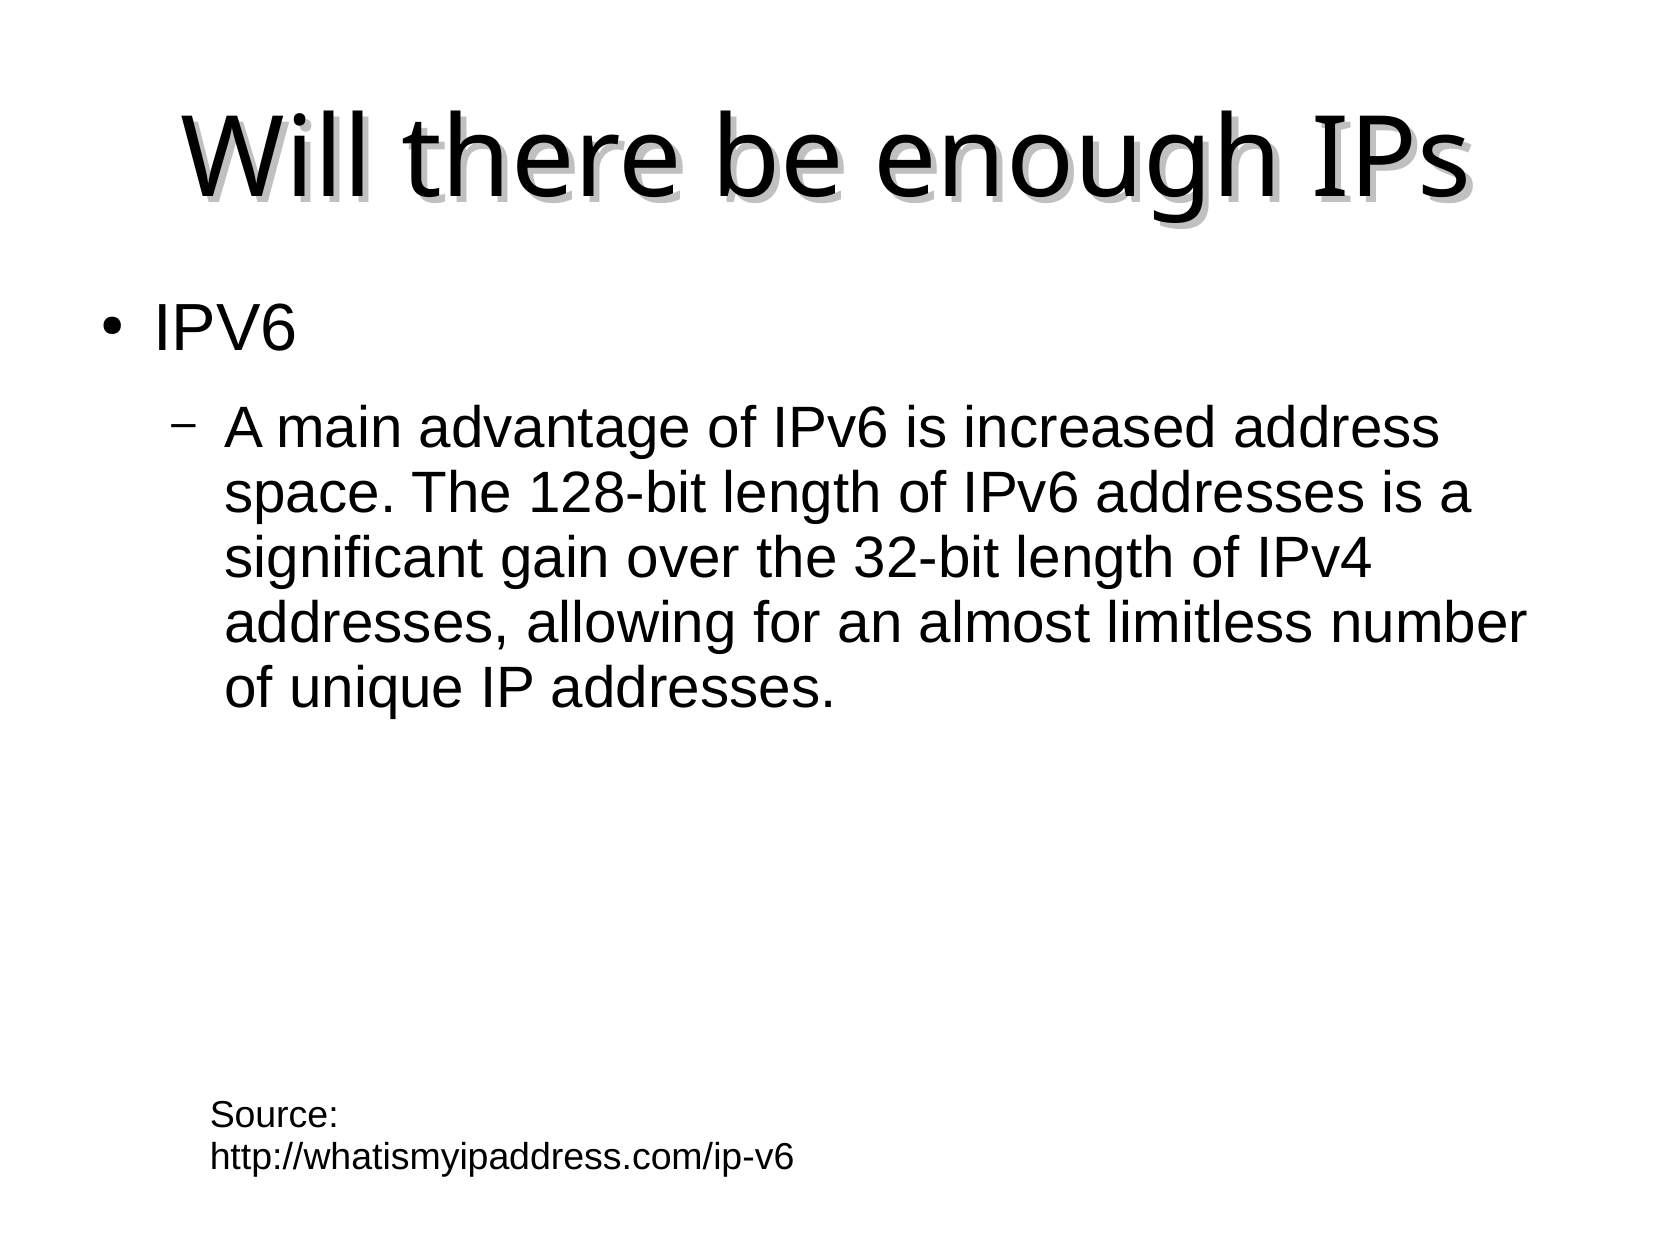

# Will there be enough IPs
IPV6
A main advantage of IPv6 is increased address space. The 128-bit length of IPv6 addresses is a significant gain over the 32-bit length of IPv4 addresses, allowing for an almost limitless number of unique IP addresses.
Source:
http://whatismyipaddress.com/ip-v6